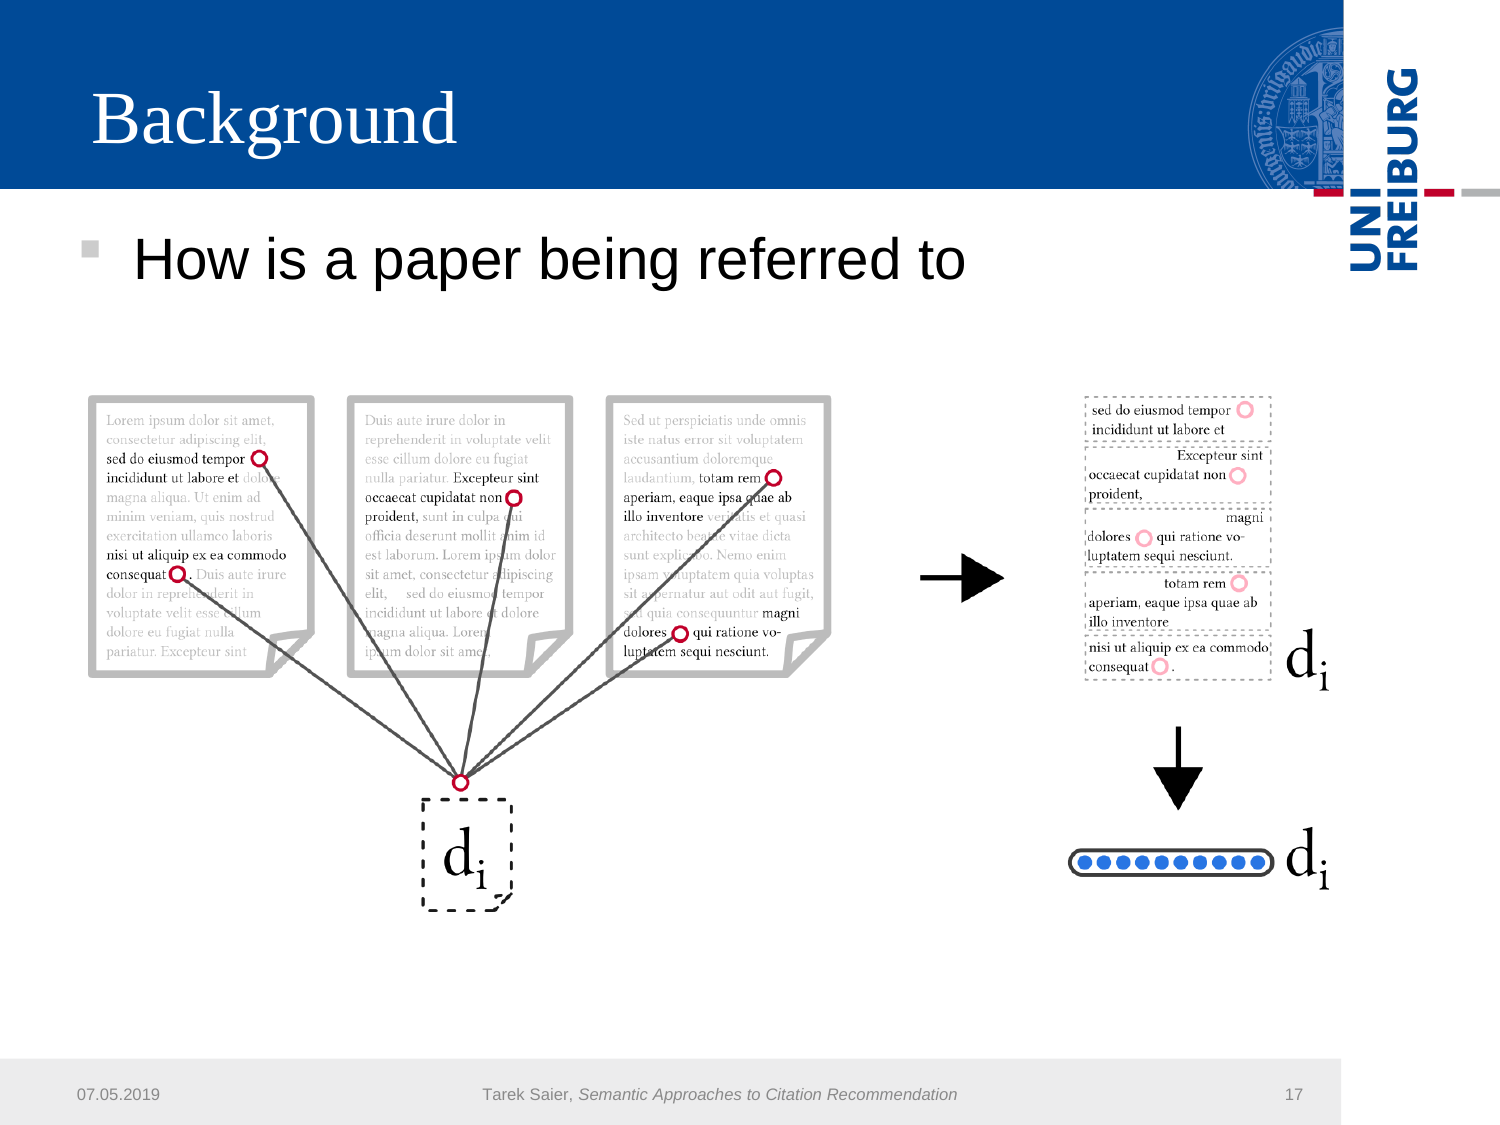

# Background
How is a paper being referred to
Präsentationstitel
17